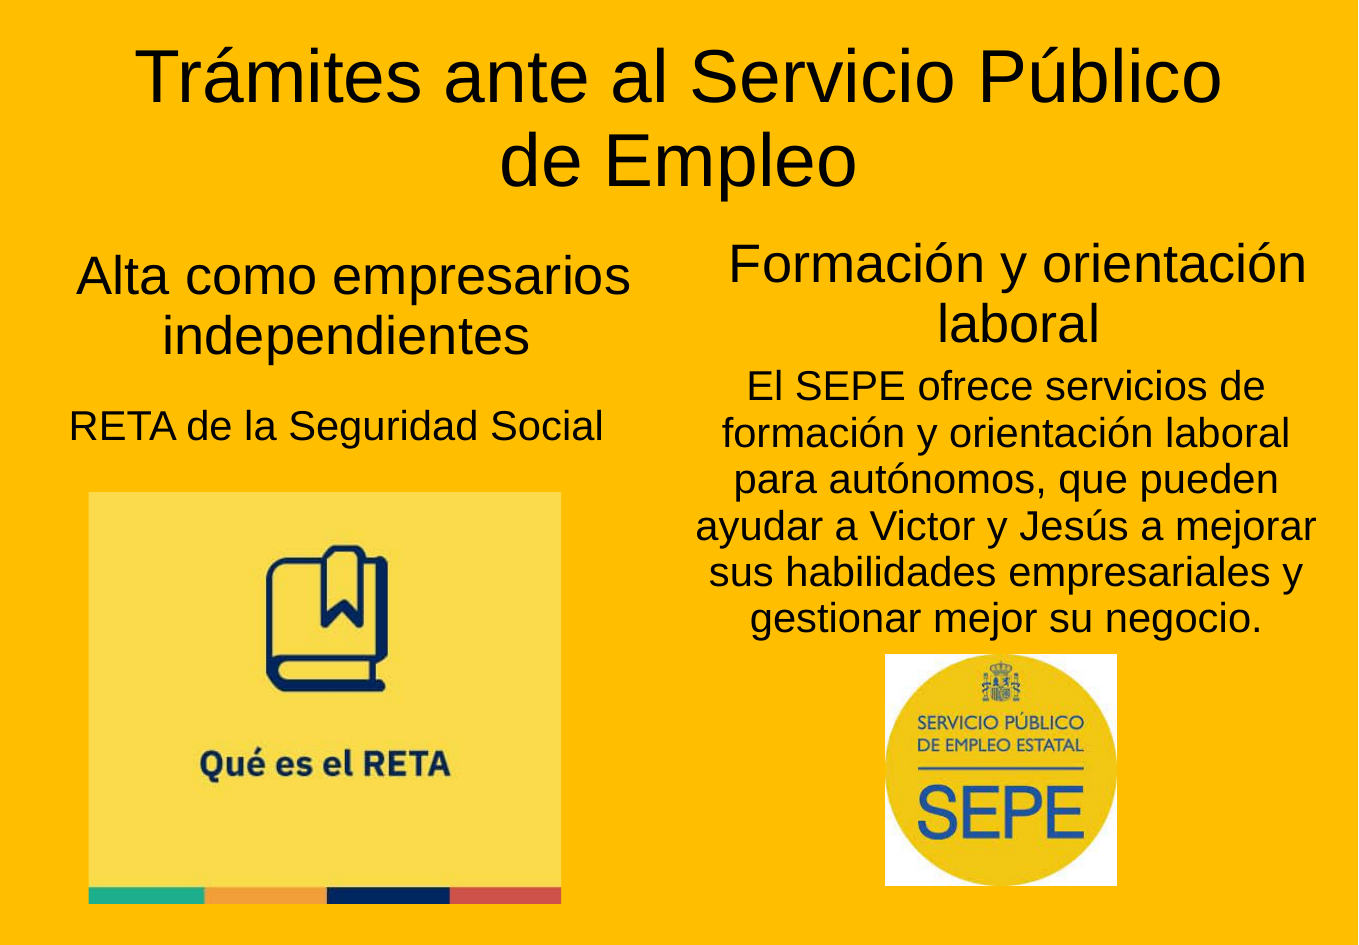

# Trámites ante al Servicio Público de Empleo
Formación y orientación laboral
Alta como empresarios independientes
El SEPE ofrece servicios de formación y orientación laboral para autónomos, que pueden ayudar a Victor y Jesús a mejorar sus habilidades empresariales y gestionar mejor su negocio.
 RETA de la Seguridad Social